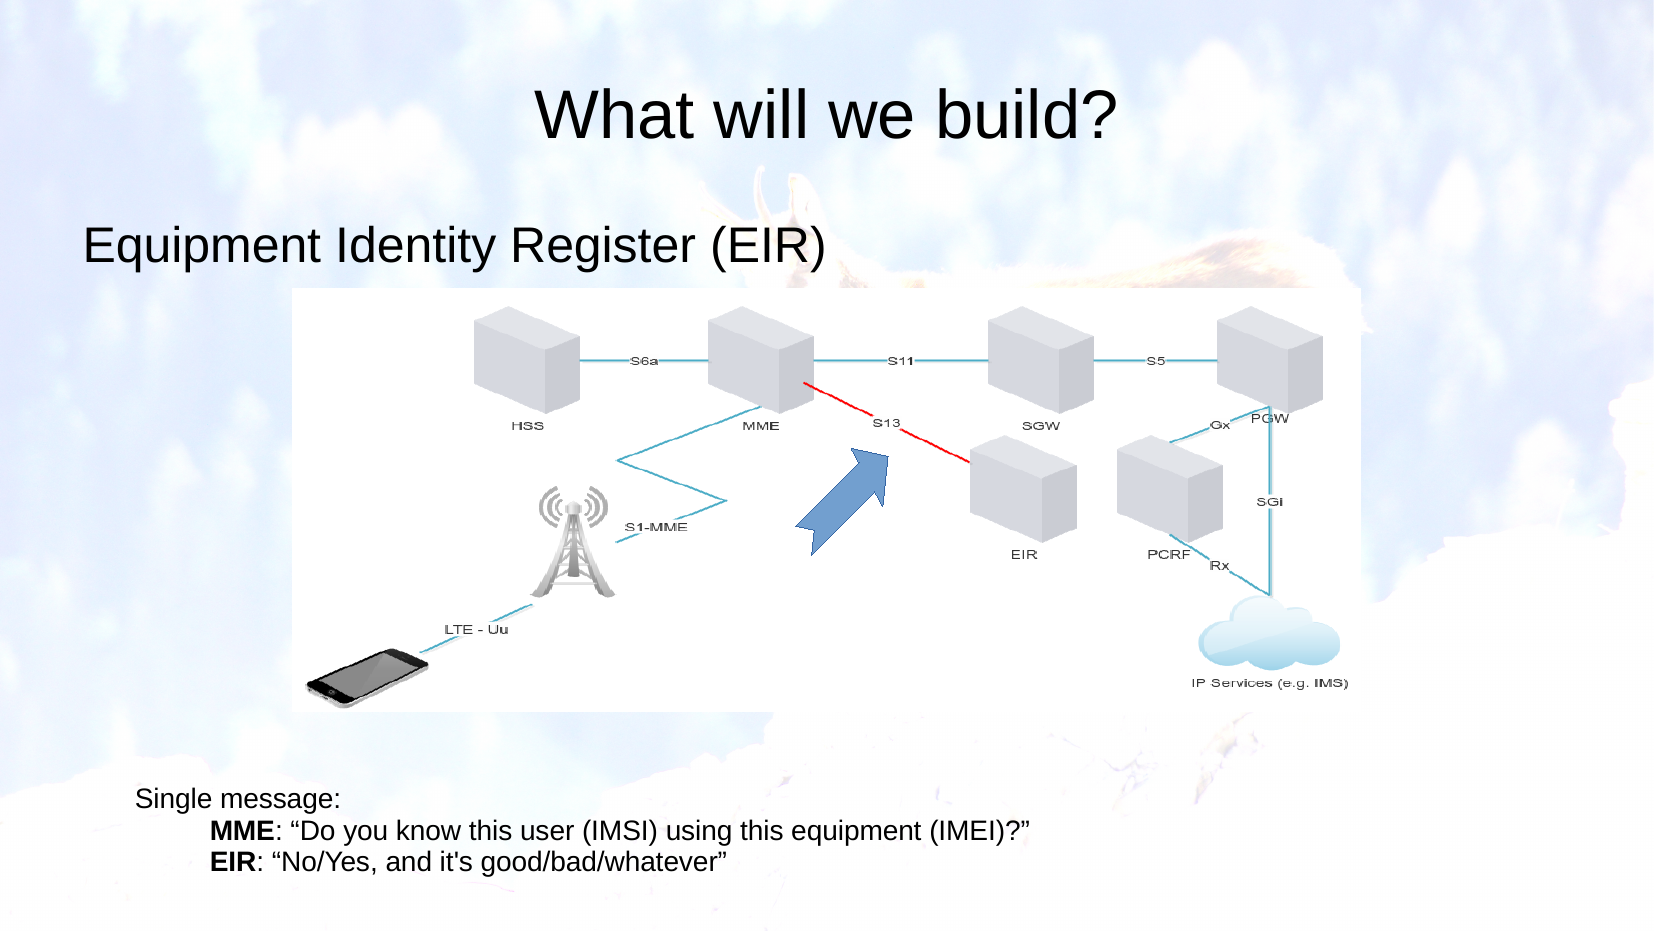

# What will we build?
Equipment Identity Register (EIR)
Single message:
	MME: “Do you know this user (IMSI) using this equipment (IMEI)?”
	EIR: “No/Yes, and it's good/bad/whatever”